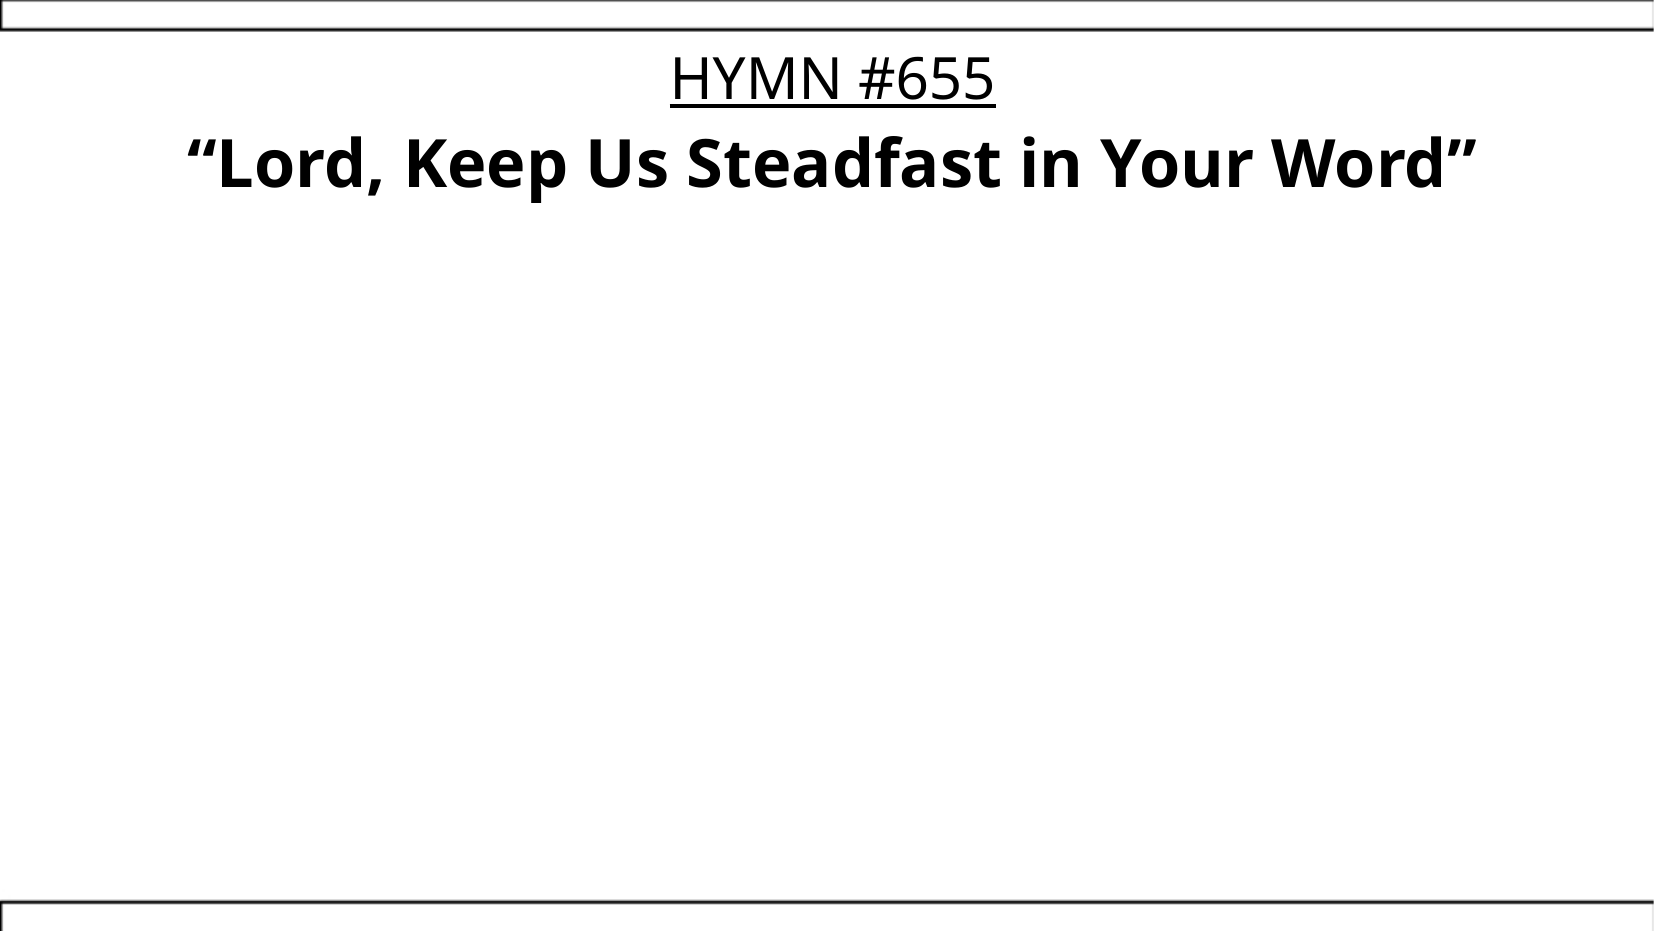

HYMN #655
“Lord, Keep Us Steadfast in Your Word”